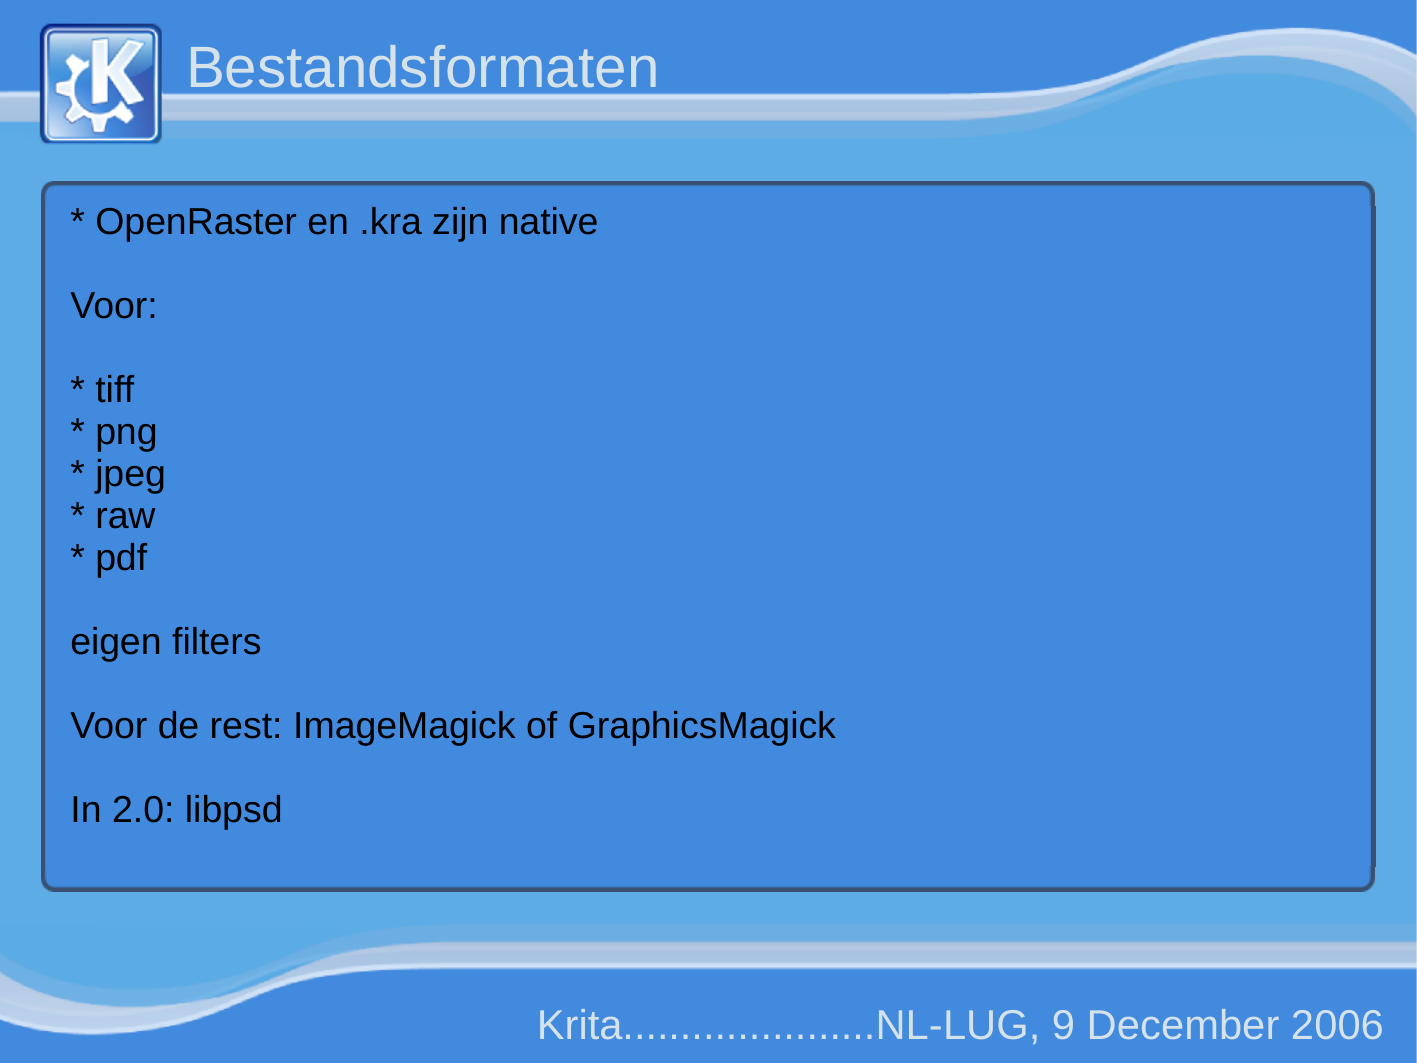

Bestandsformaten
* OpenRaster en .kra zijn native
Voor:
* tiff
* png
* jpeg
* raw
* pdf
eigen filters
Voor de rest: ImageMagick of GraphicsMagick
In 2.0: libpsd